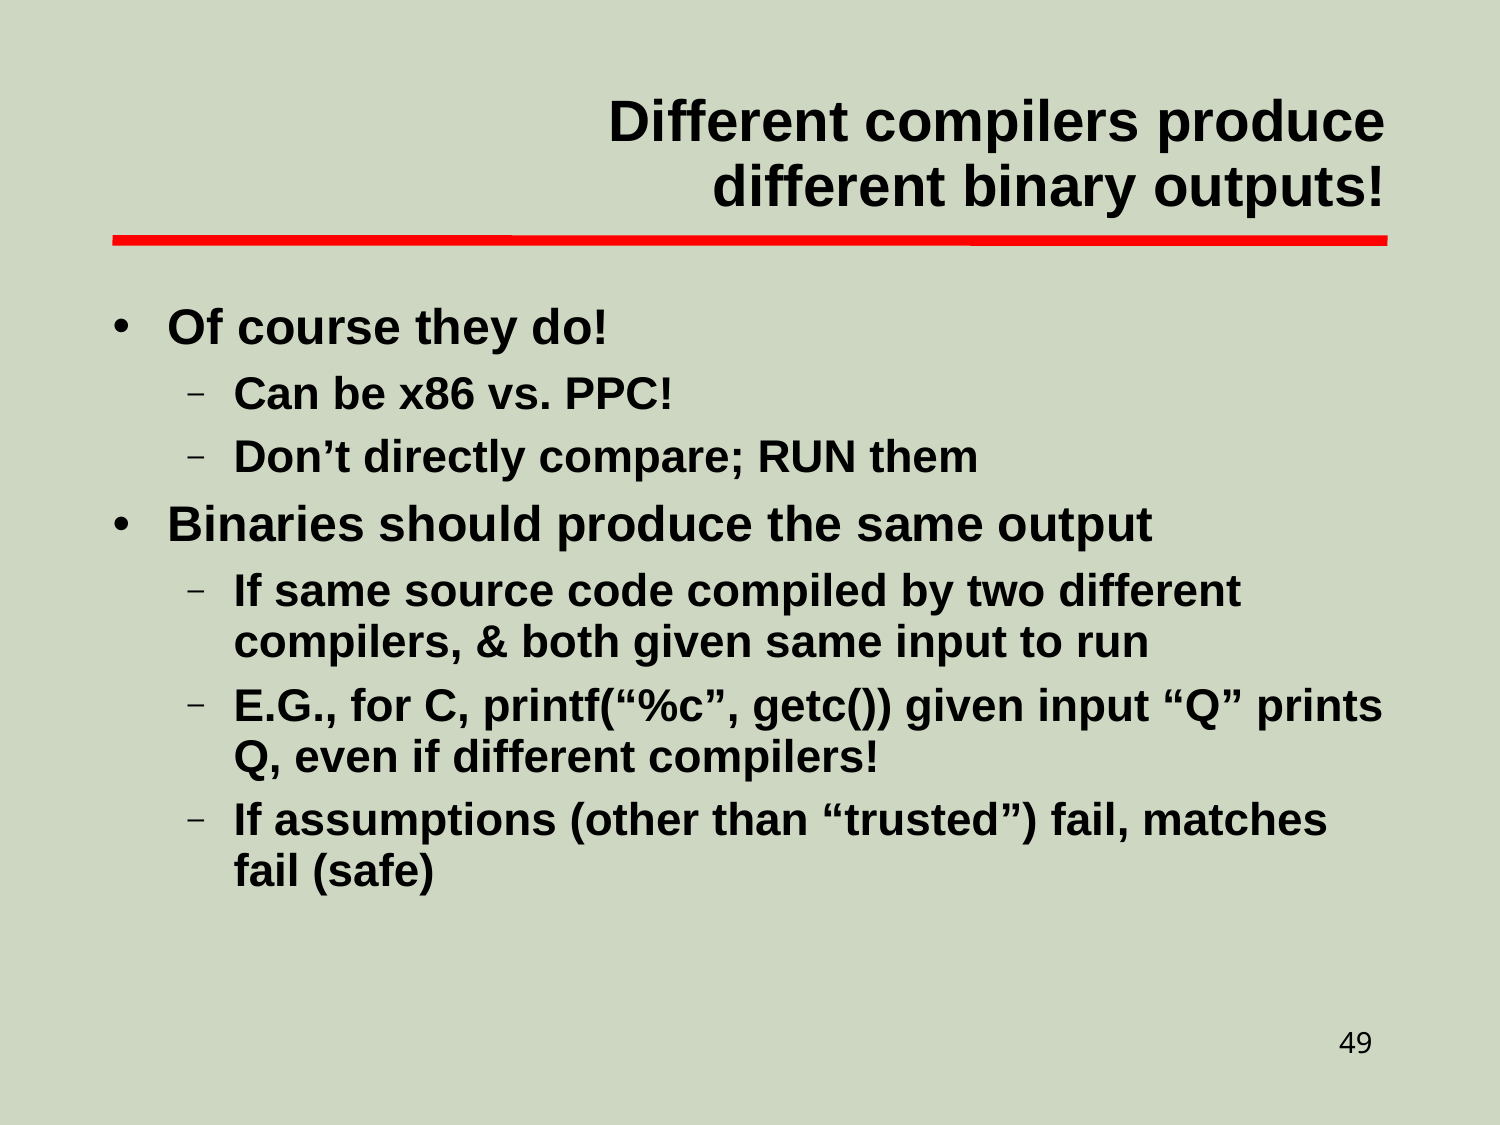

# Different compilers produce different binary outputs!
Of course they do!
Can be x86 vs. PPC!
Don’t directly compare; RUN them
Binaries should produce the same output
If same source code compiled by two different compilers, & both given same input to run
E.G., for C, printf(“%c”, getc()) given input “Q” prints Q, even if different compilers!
If assumptions (other than “trusted”) fail, matches fail (safe)